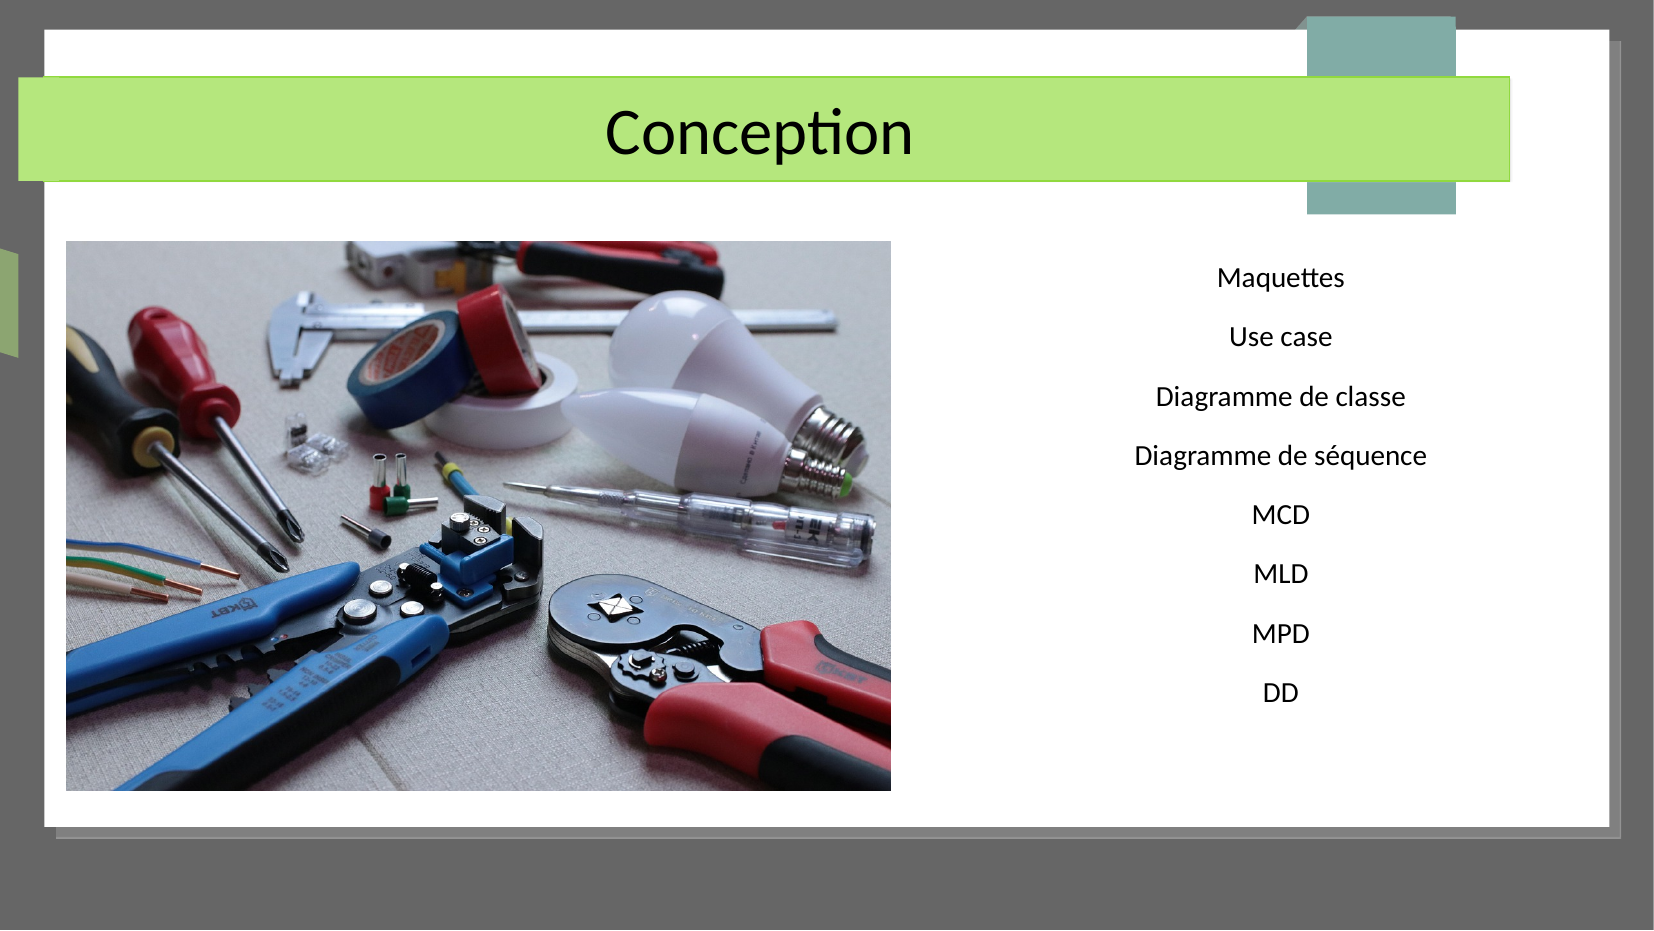

Conception
Maquettes
Use case
Diagramme de classe
Diagramme de séquence
MCD
MLD
MPD
DD